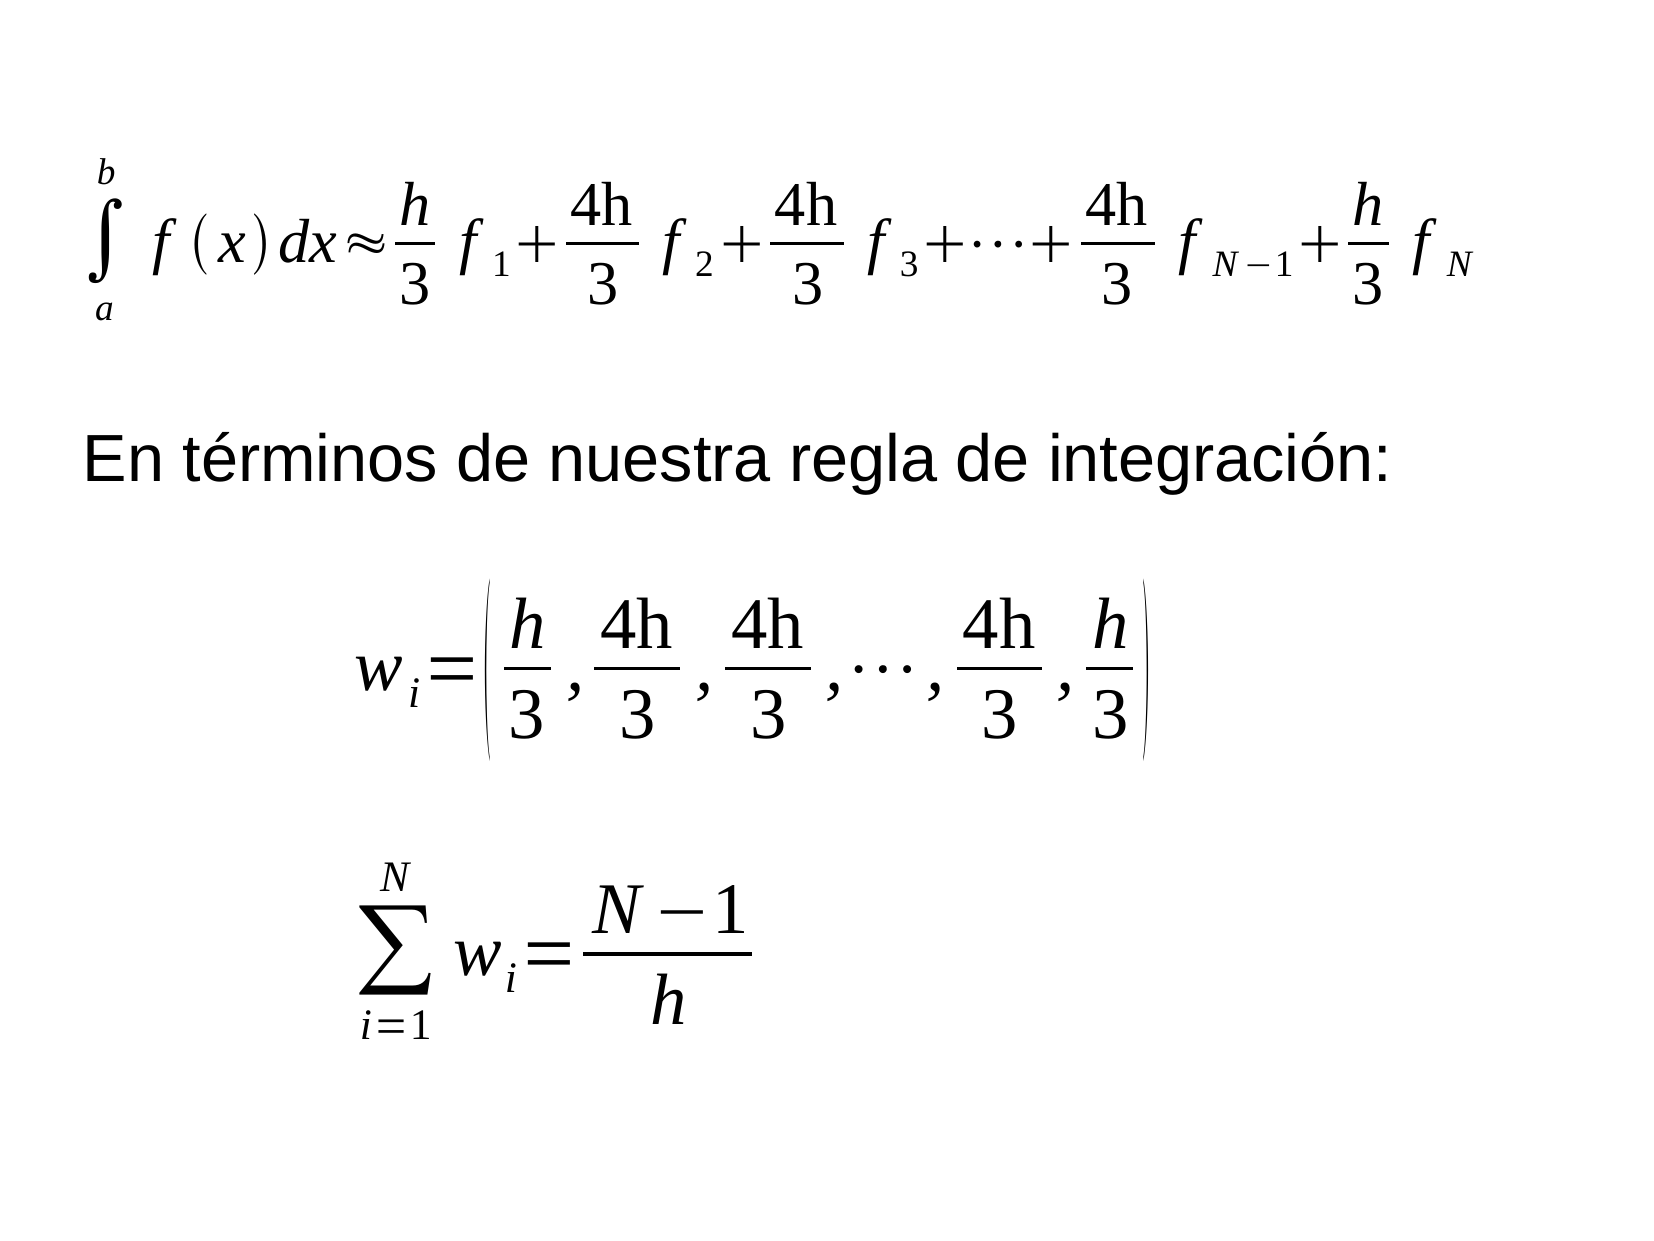

En términos de nuestra regla de integración: